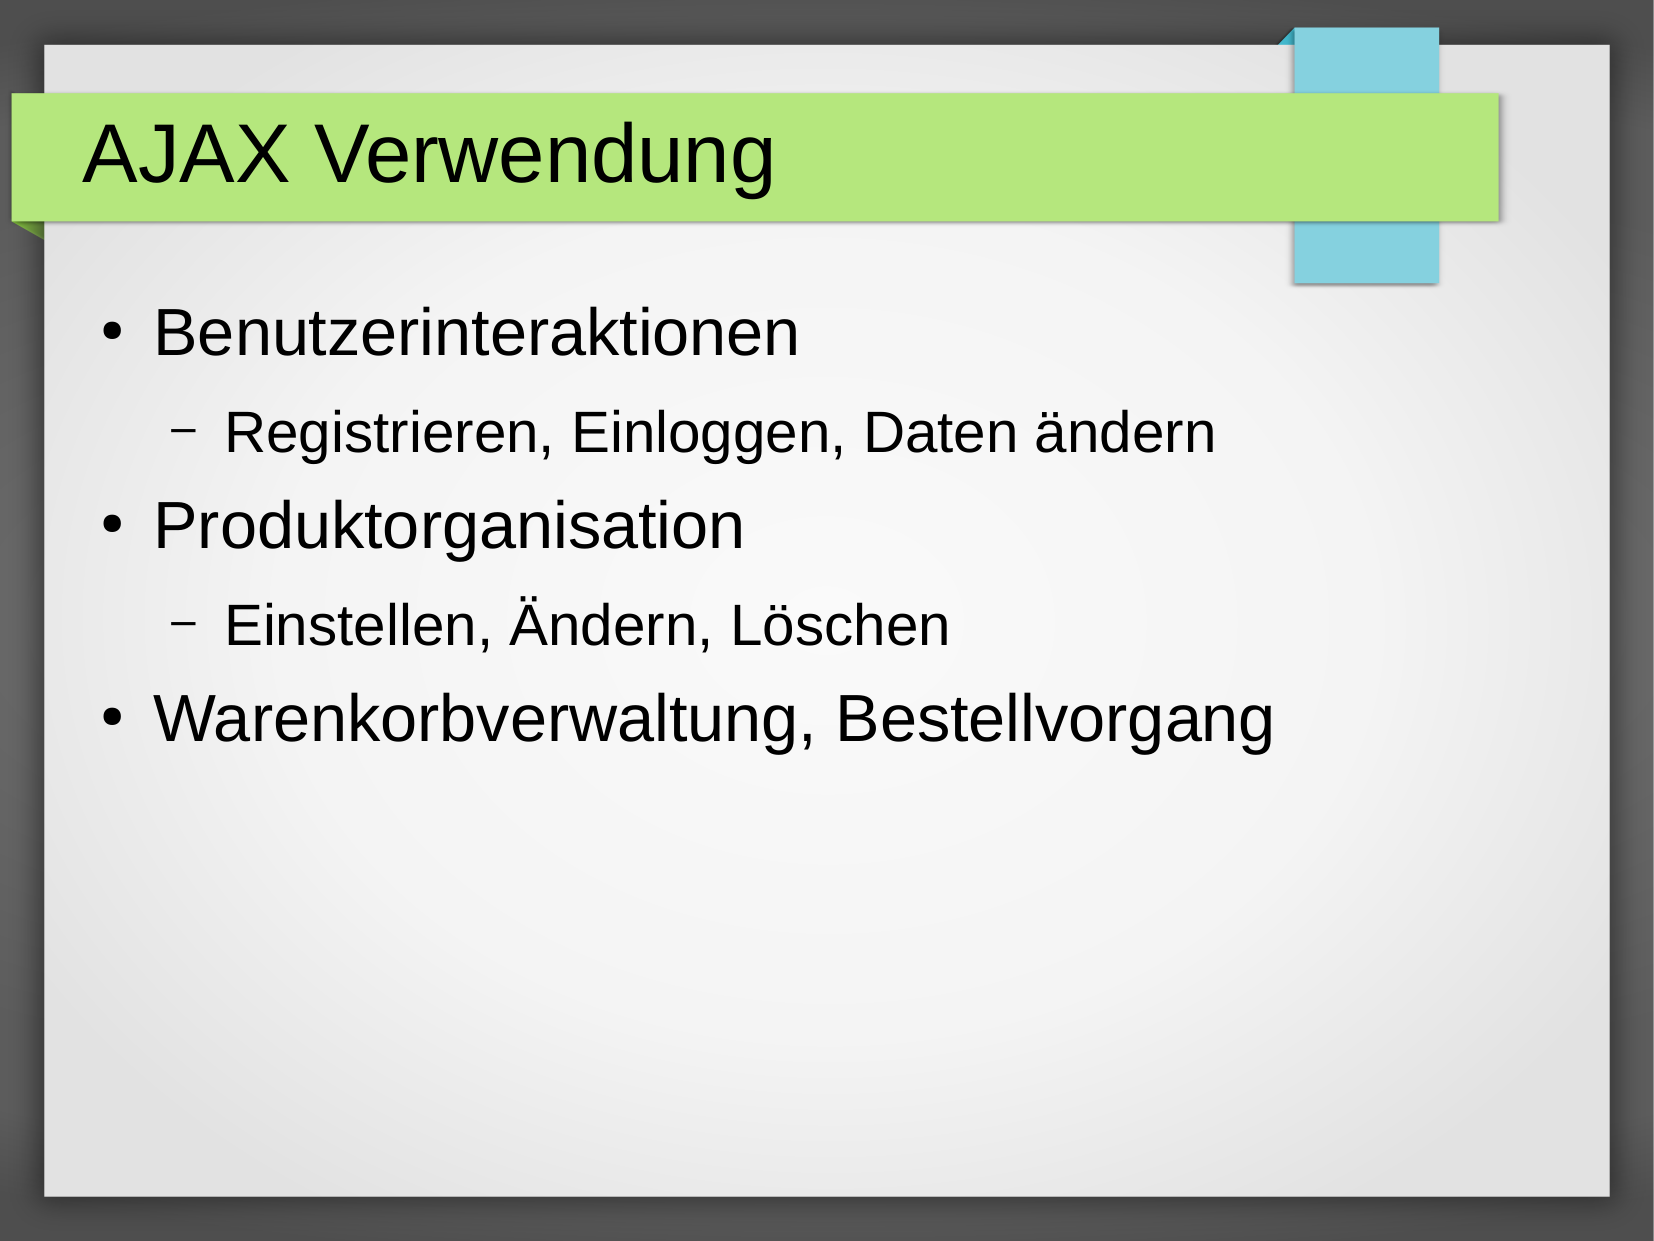

# AJAX Verwendung
Benutzerinteraktionen
Registrieren, Einloggen, Daten ändern
Produktorganisation
Einstellen, Ändern, Löschen
Warenkorbverwaltung, Bestellvorgang